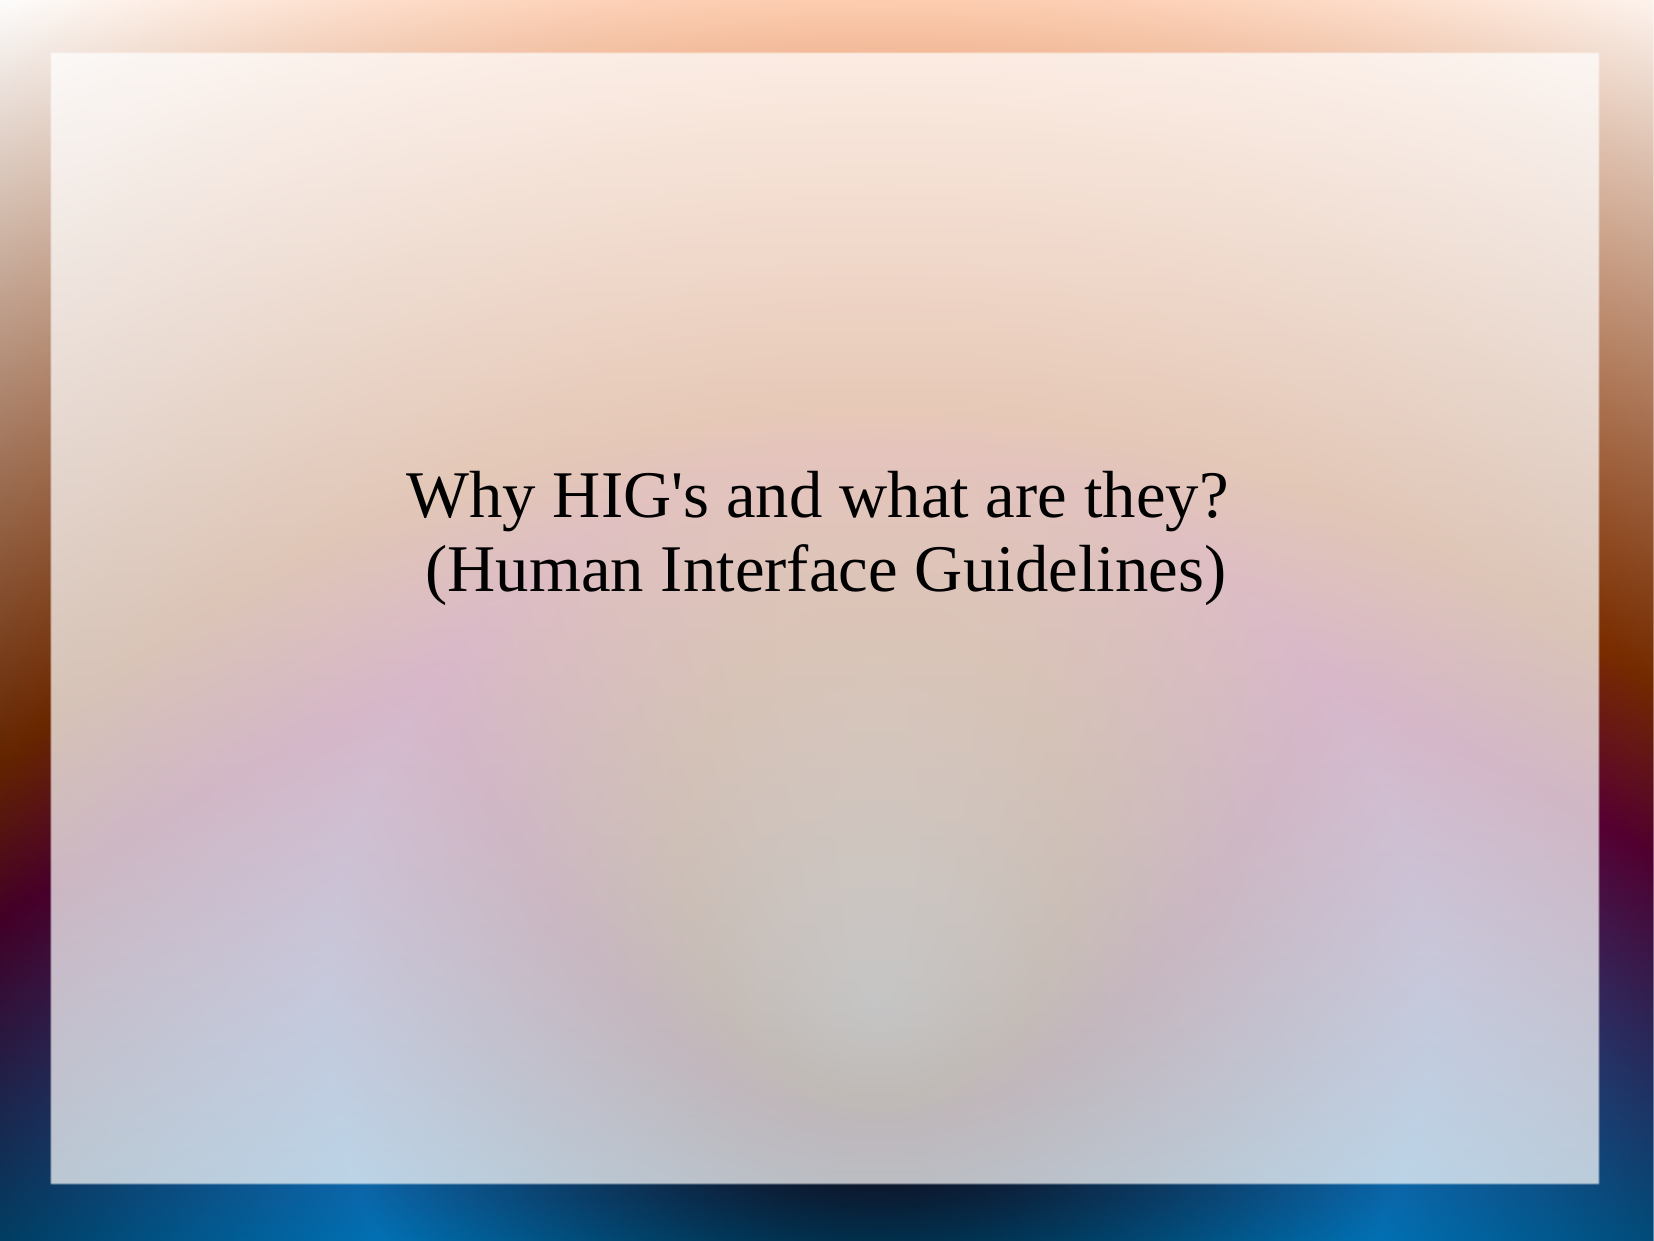

# Why HIG's and what are they?
(Human Interface Guidelines)